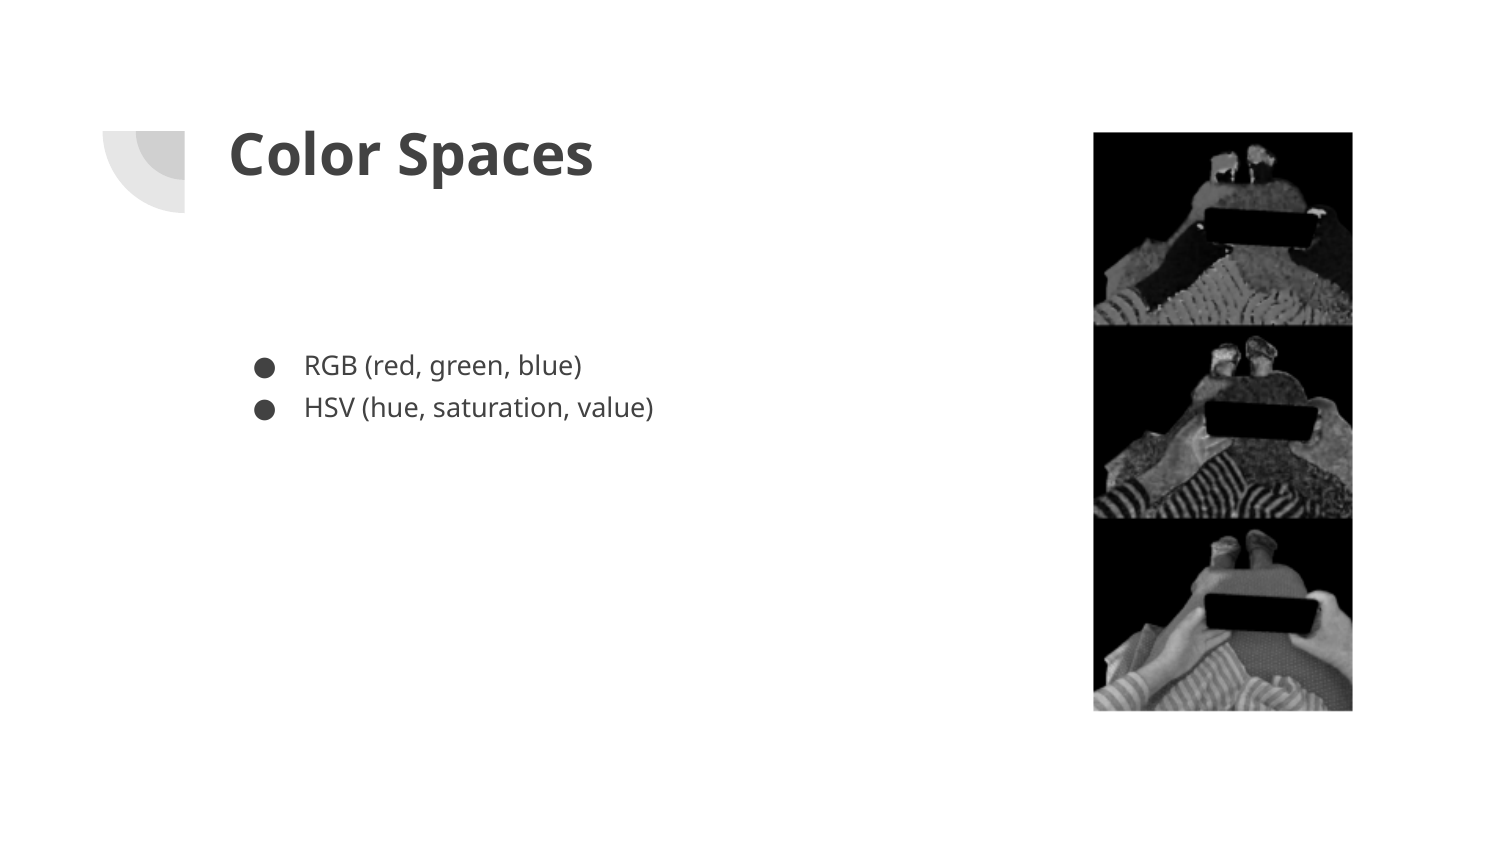

# Color Spaces
RGB (red, green, blue)
HSV (hue, saturation, value)